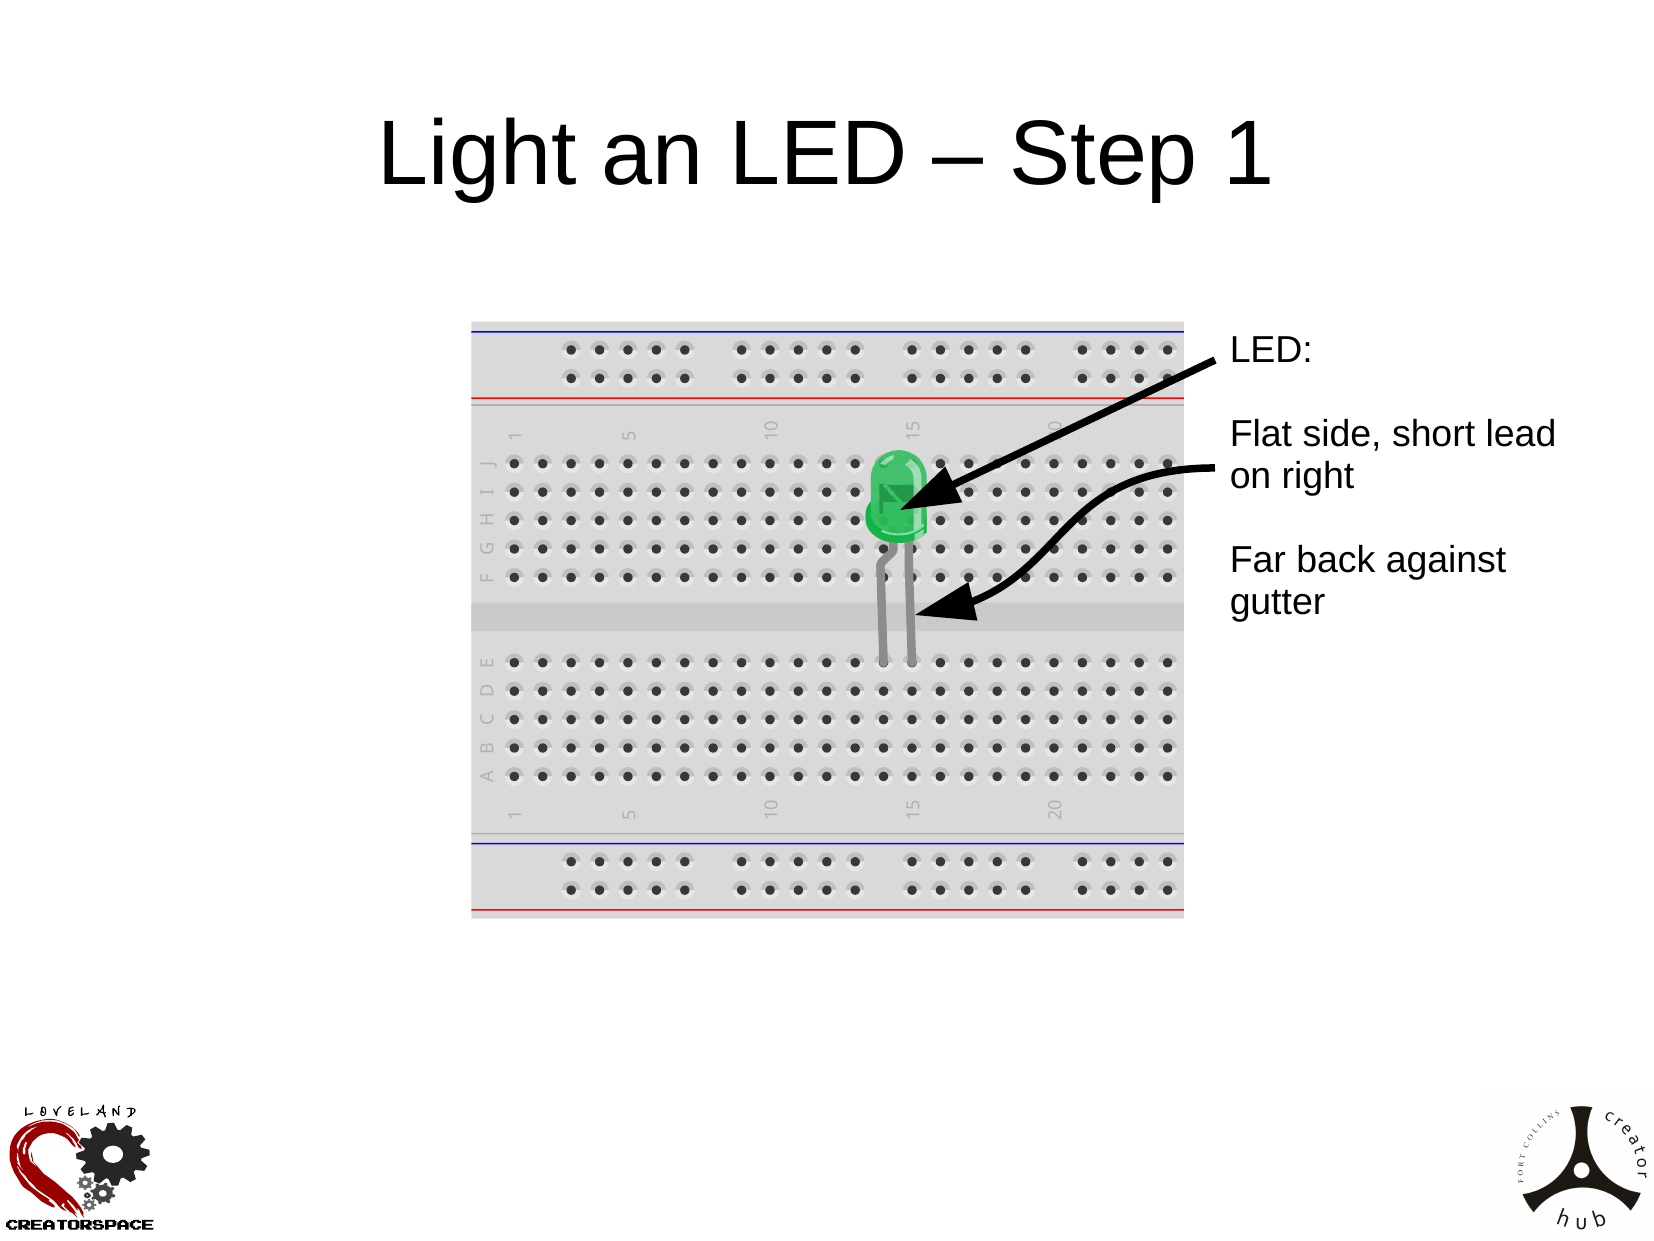

# Light an LED – Step 1
LED:
Flat side, short lead
on right
Far back against
gutter